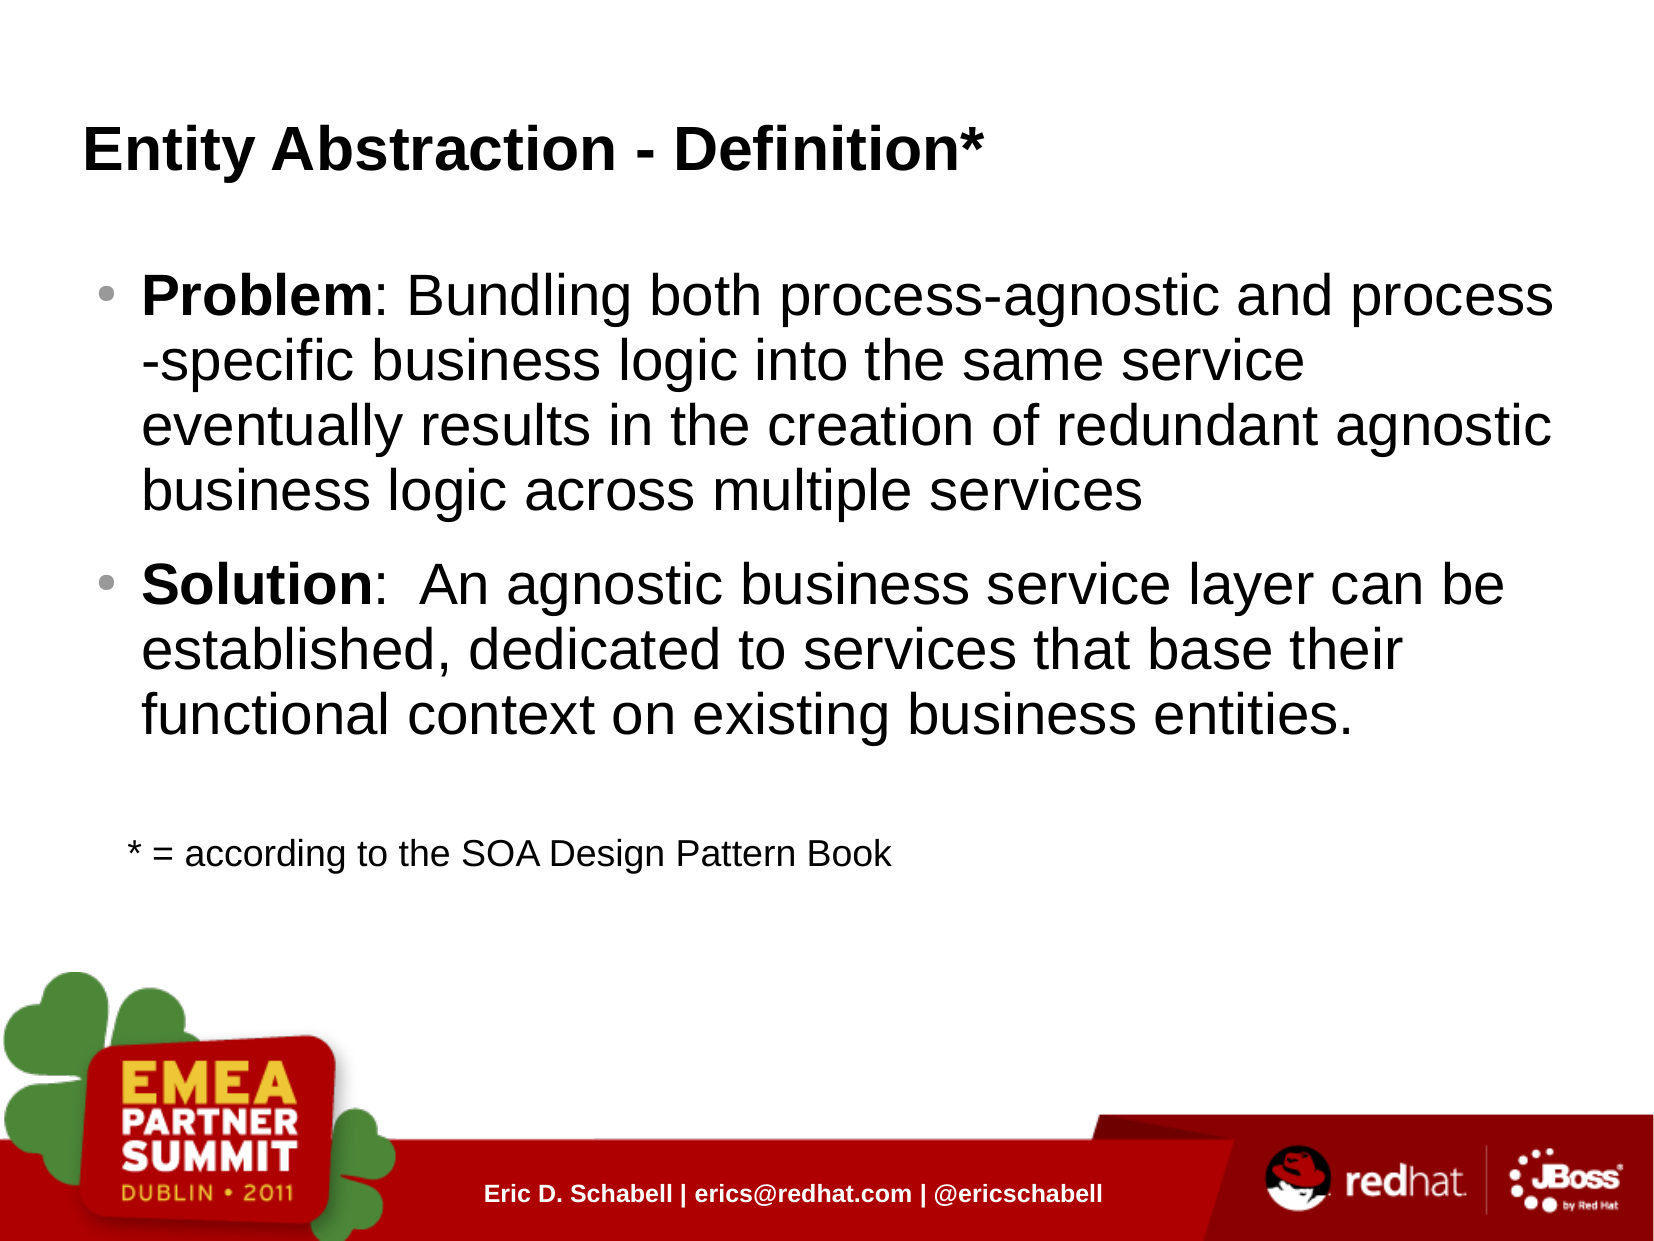

# Entity Abstraction - Definition*
Problem: Bundling both process-agnostic and process -specific business logic into the same service eventually results in the creation of redundant agnostic business logic across multiple services
Solution: An agnostic business service layer can be established, dedicated to services that base their functional context on existing business entities.
* = according to the SOA Design Pattern Book